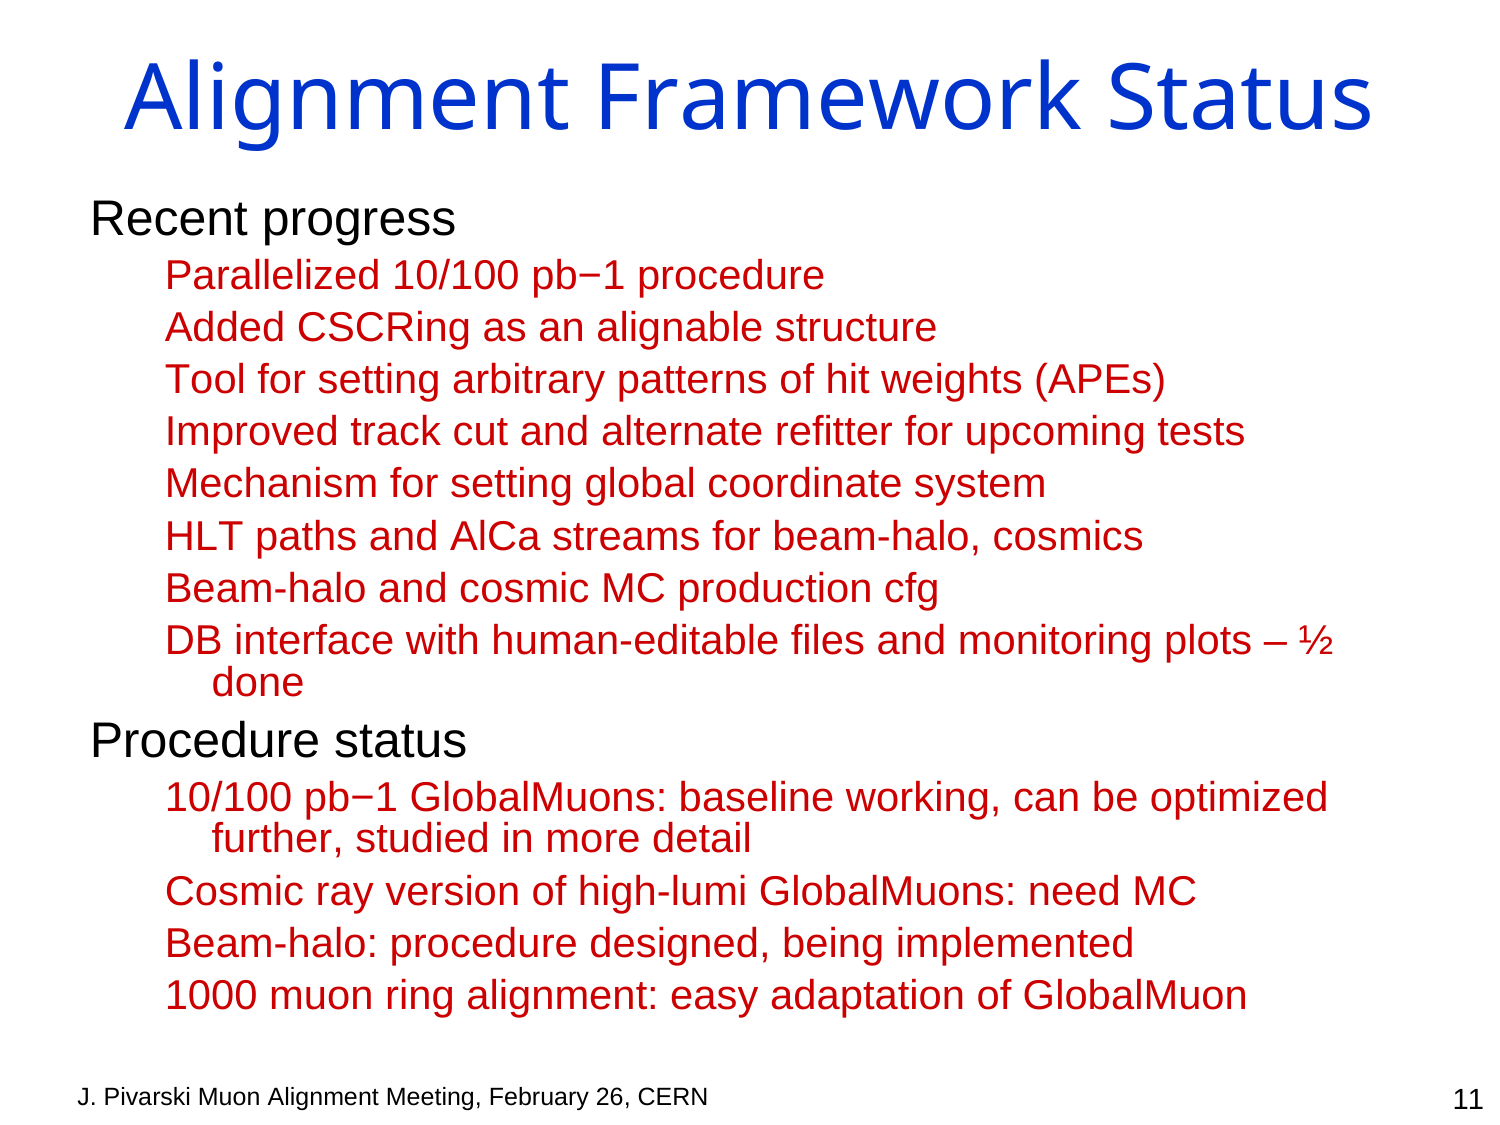

# Alignment Framework Status
Recent progress
Parallelized 10/100 pb−1 procedure
Added CSCRing as an alignable structure
Tool for setting arbitrary patterns of hit weights (APEs)
Improved track cut and alternate refitter for upcoming tests
Mechanism for setting global coordinate system
HLT paths and AlCa streams for beam-halo, cosmics
Beam-halo and cosmic MC production cfg
DB interface with human-editable files and monitoring plots – ½ done
Procedure status
10/100 pb−1 GlobalMuons: baseline working, can be optimized further, studied in more detail
Cosmic ray version of high-lumi GlobalMuons: need MC
Beam-halo: procedure designed, being implemented
1000 muon ring alignment: easy adaptation of GlobalMuon
11